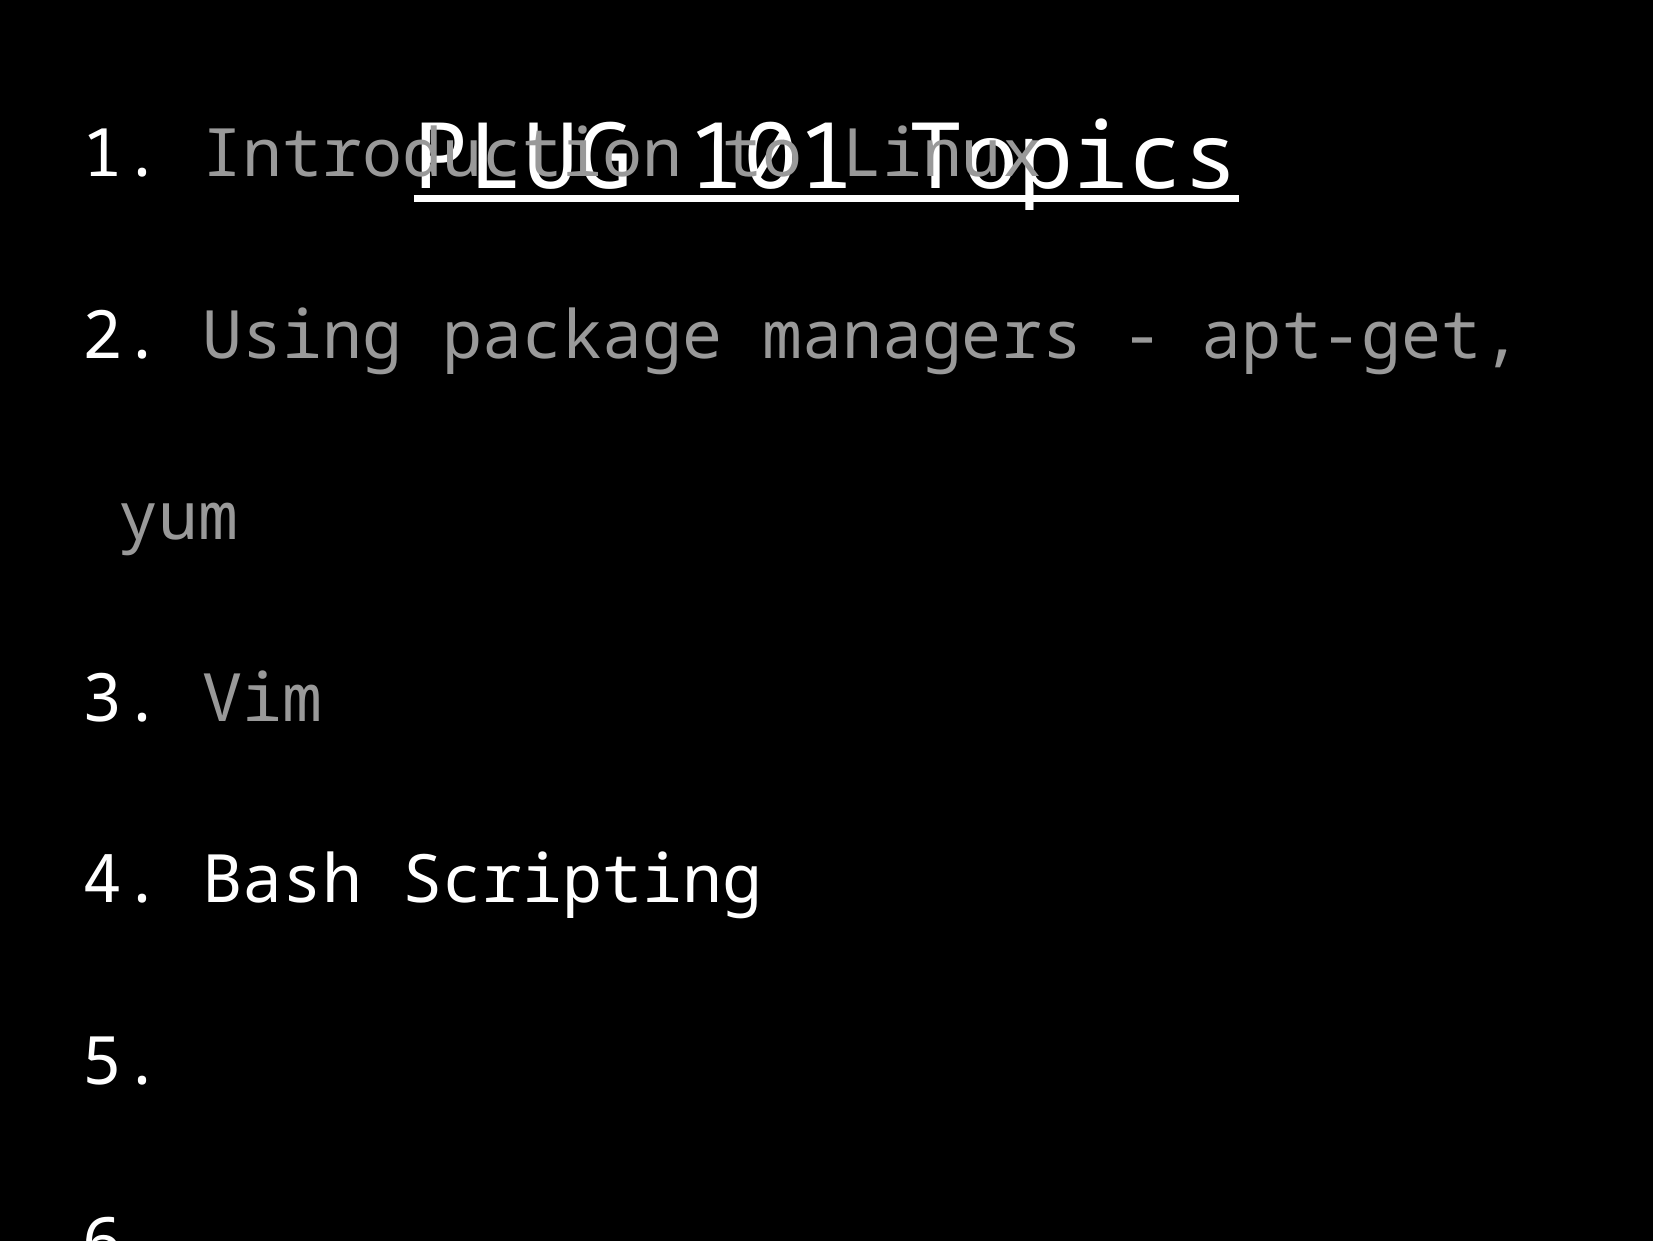

Introduction to Linux
 Using package managers - apt-get, yum
 Vim
 Bash Scripting
# PLUG 101 Topics